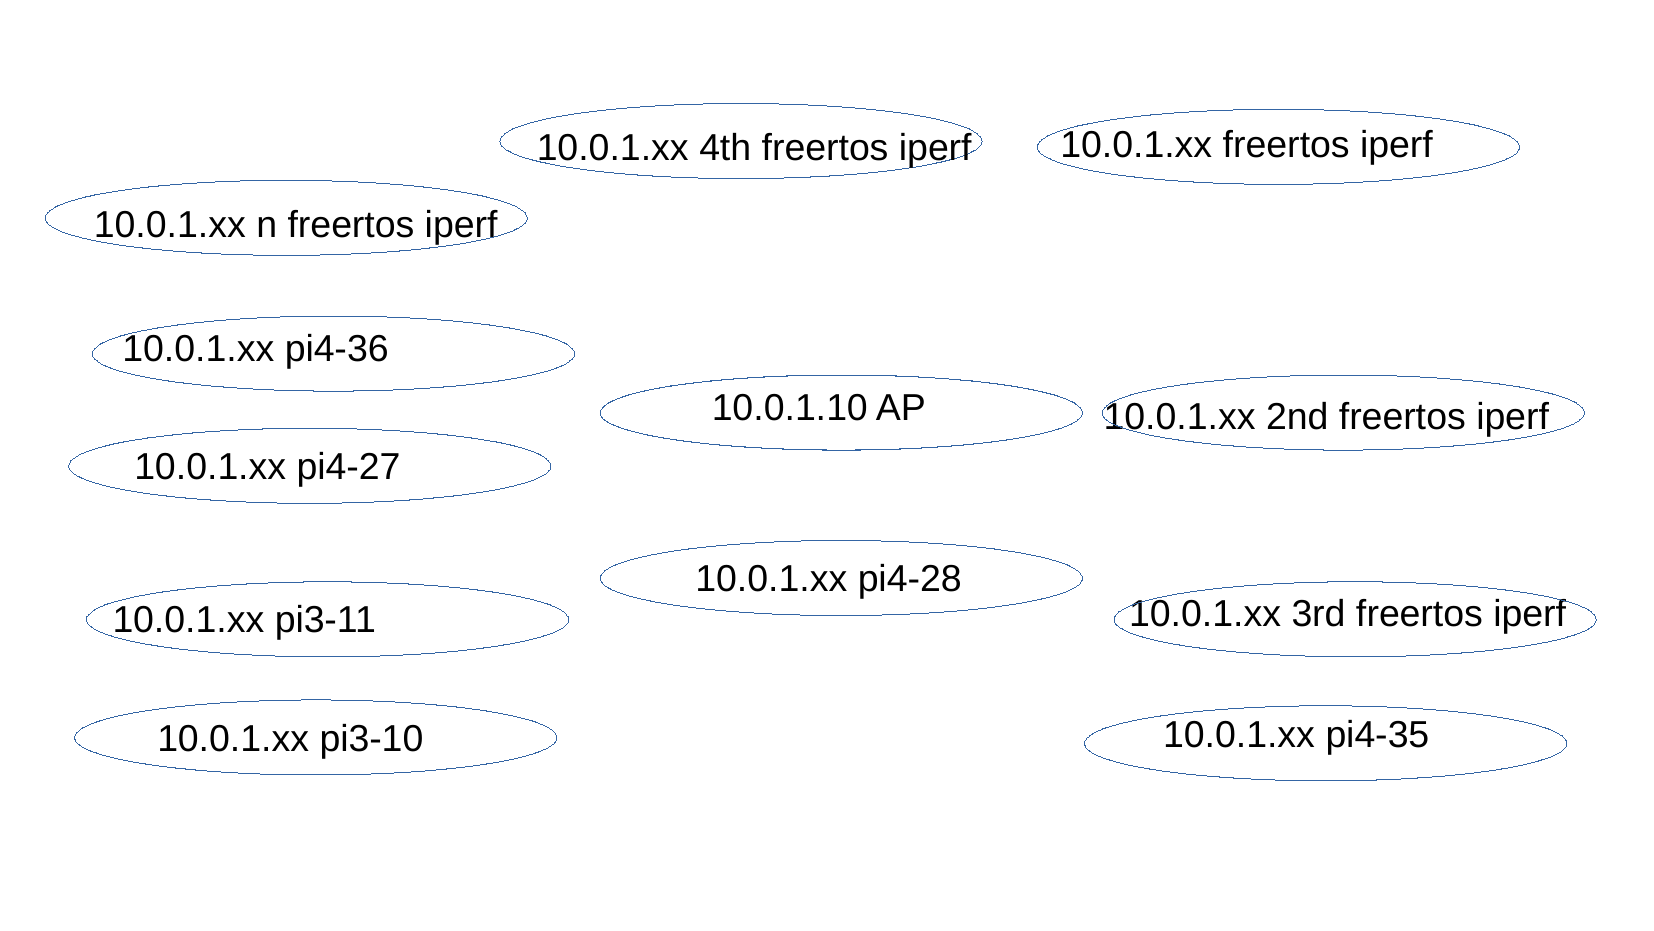

10.0.1.xx freertos iperf
10.0.1.xx 4th freertos iperf
10.0.1.xx n freertos iperf
10.0.1.xx pi4-36
10.0.1.10 AP
10.0.1.xx 2nd freertos iperf
10.0.1.xx pi4-27
10.0.1.xx pi4-28
10.0.1.xx 3rd freertos iperf
10.0.1.xx pi3-11
10.0.1.xx pi4-35
10.0.1.xx pi3-10